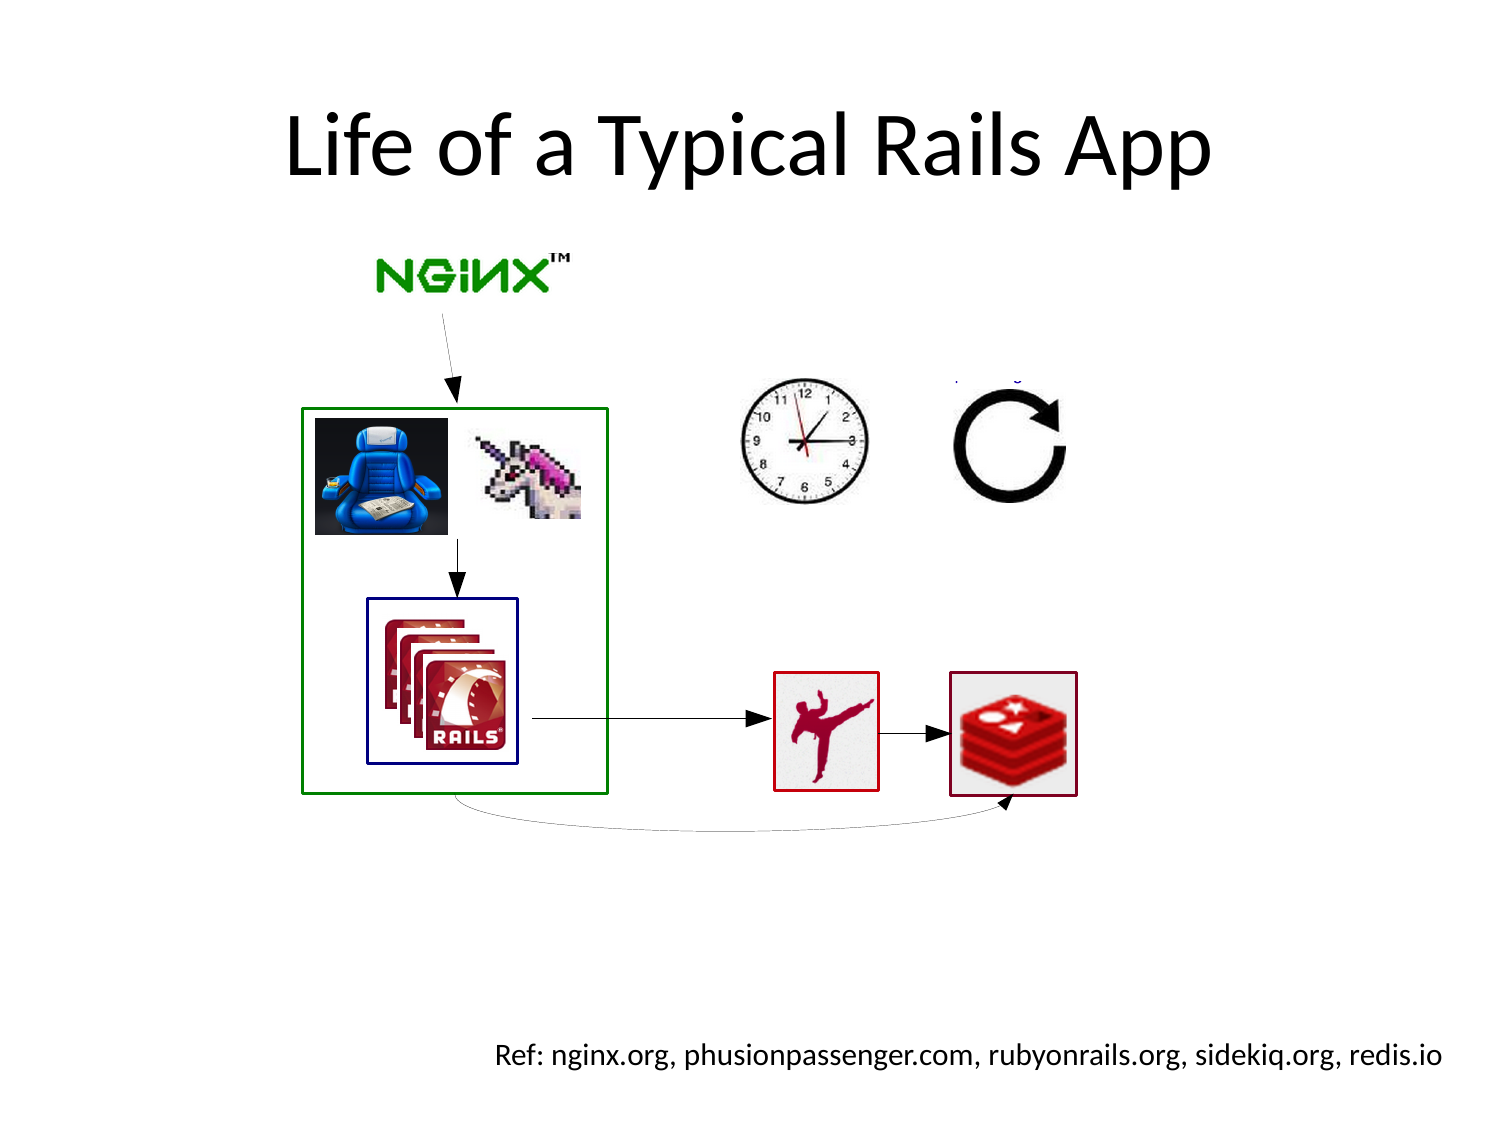

# Life of a Typical Rails App
Ref: nginx.org, phusionpassenger.com, rubyonrails.org, sidekiq.org, redis.io